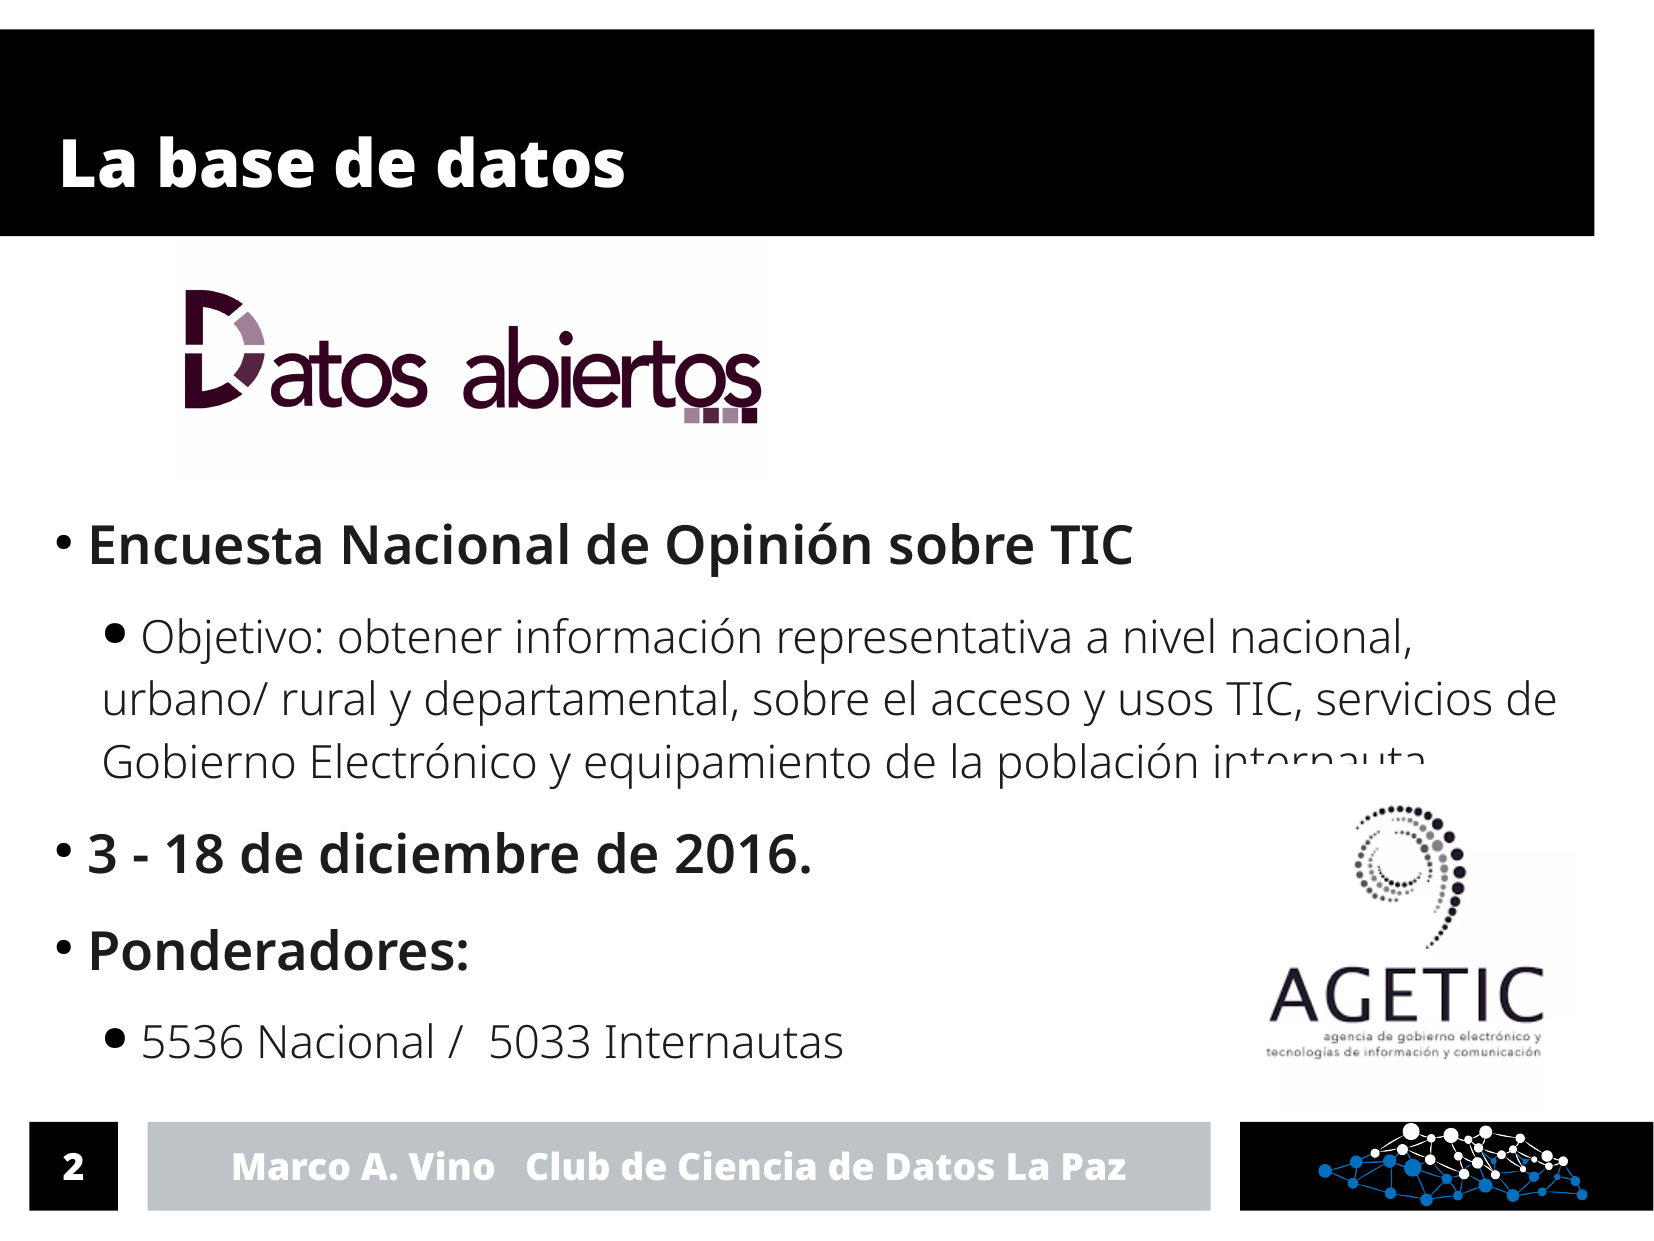

# La base de datos
 Encuesta Nacional de Opinión sobre TIC
 Objetivo: obtener información representativa a nivel nacional, urbano/ rural y departamental, sobre el acceso y usos TIC, servicios de Gobierno Electrónico y equipamiento de la población internauta.
 3 - 18 de diciembre de 2016.
 Ponderadores:
 5536 Nacional / 5033 Internautas
2